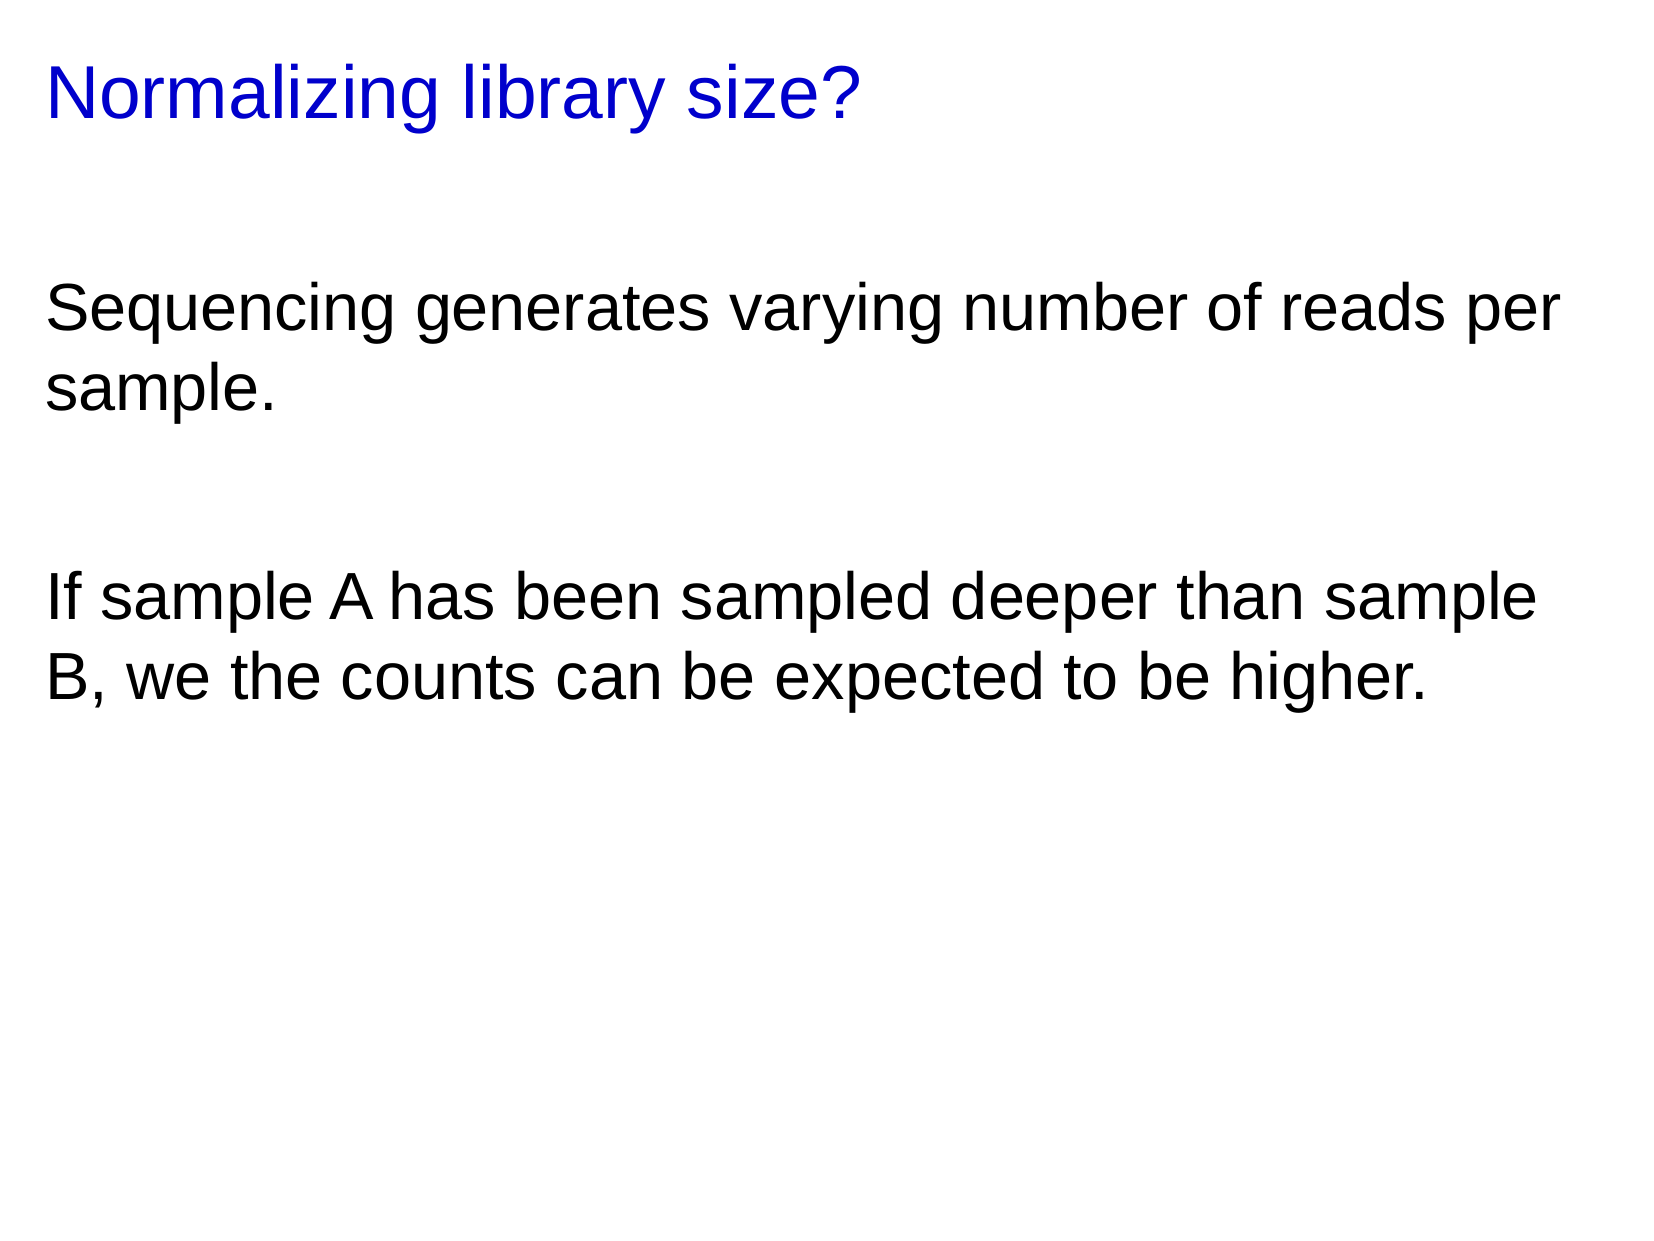

Normalizing library size?
Sequencing generates varying number of reads per sample.
If sample A has been sampled deeper than sample B, we the counts can be expected to be higher.